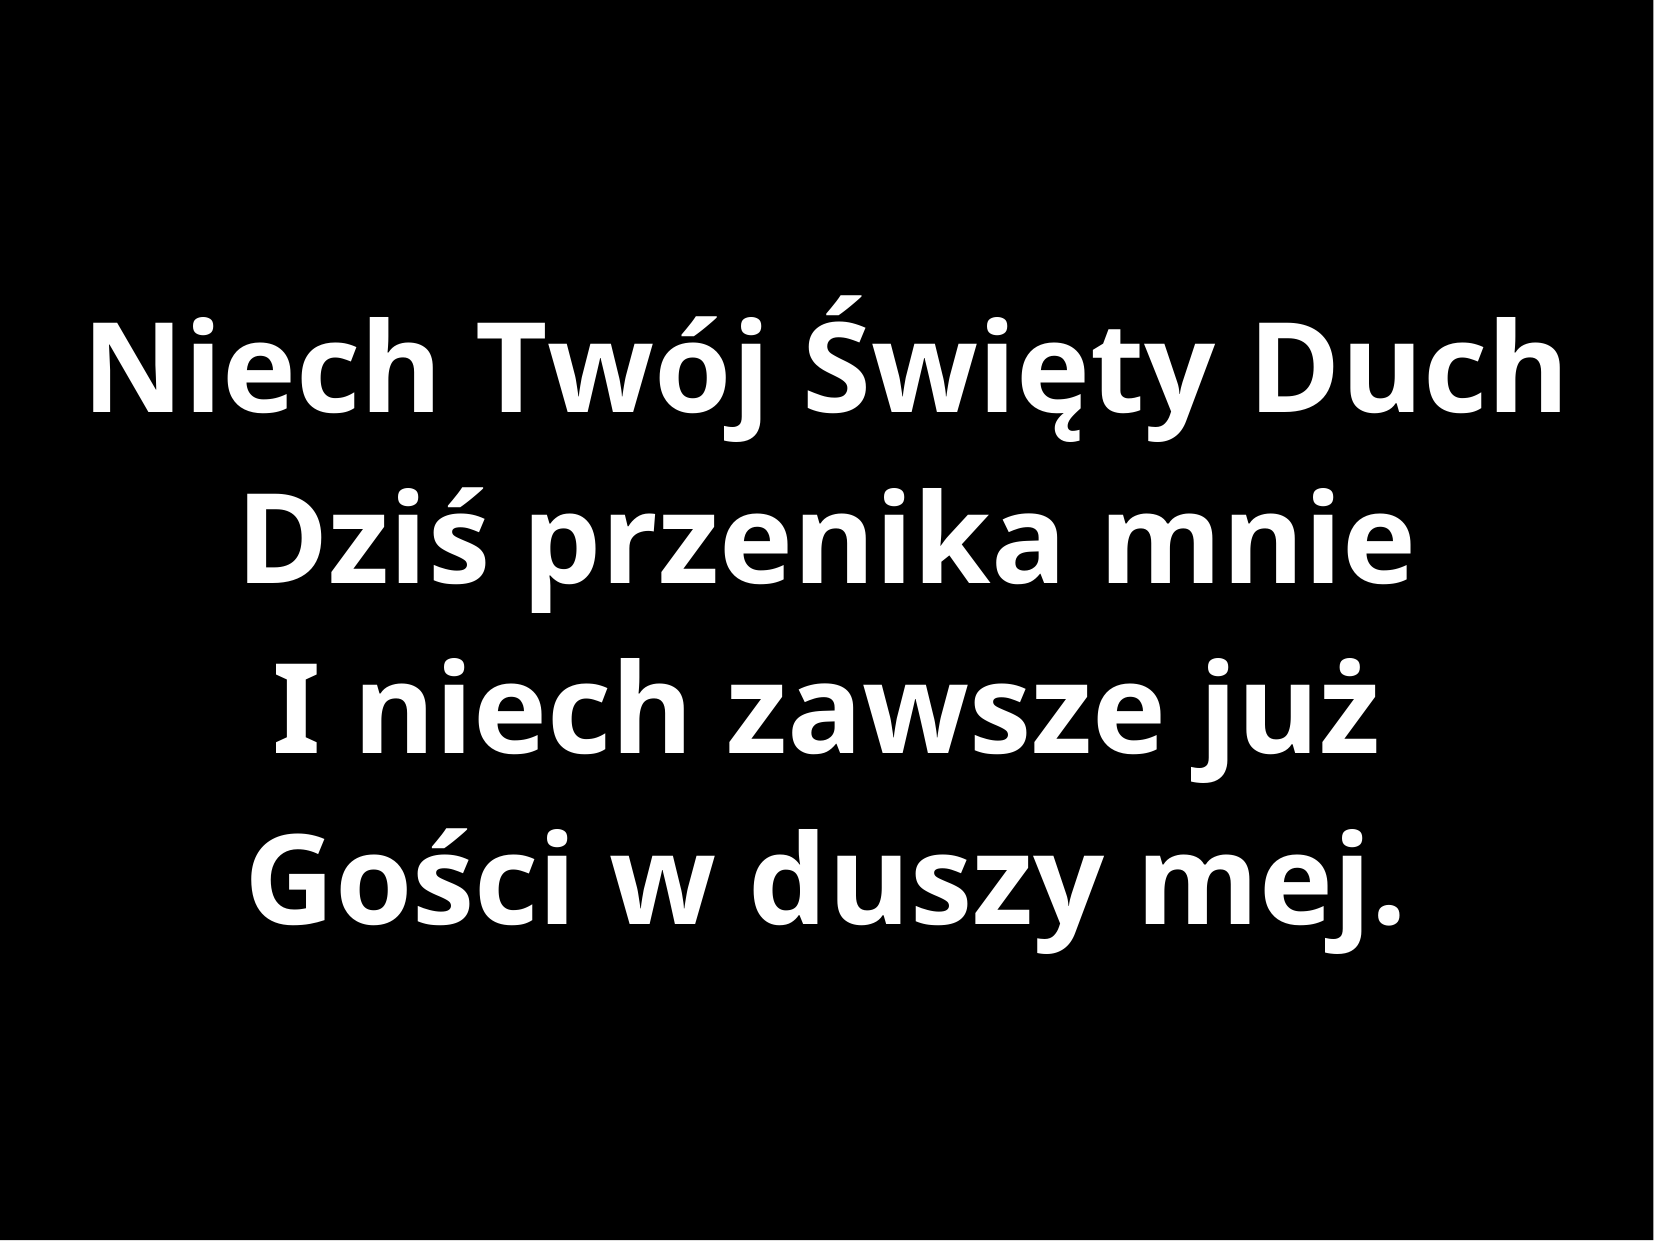

# Niech Twój Święty Duch Dziś przenika mnie I niech zawsze już Gości w duszy mej.